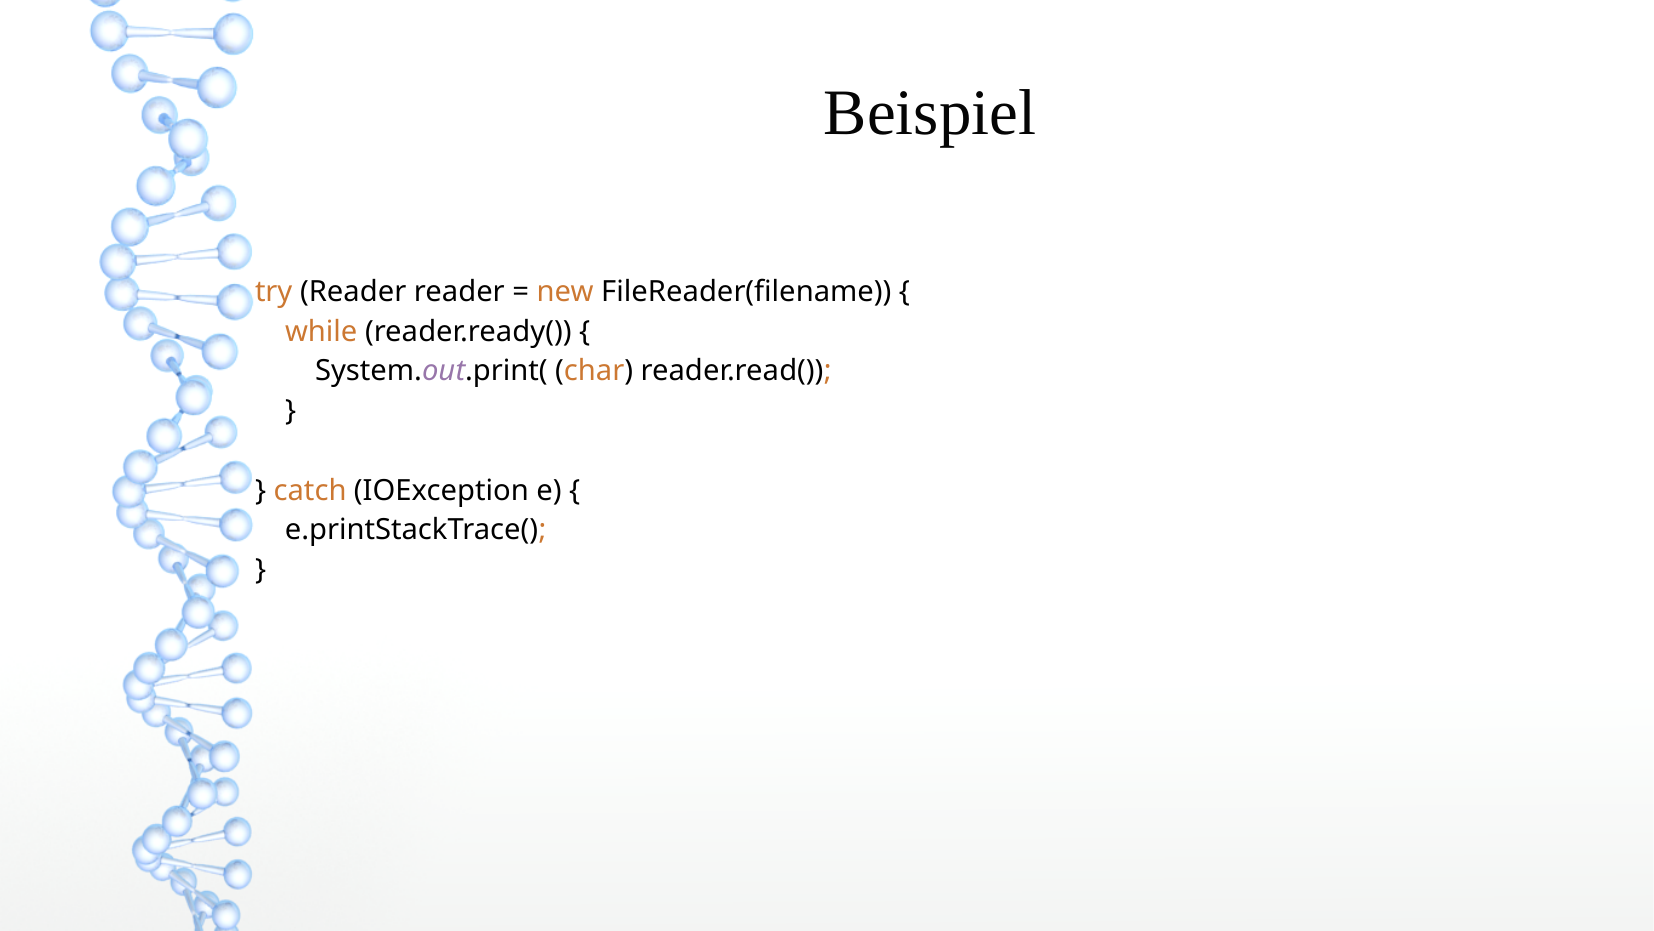

# Beispiel
try (Reader reader = new FileReader(filename)) {
 while (reader.ready()) {
 System.out.print( (char) reader.read());
 }
} catch (IOException e) {
 e.printStackTrace();
}